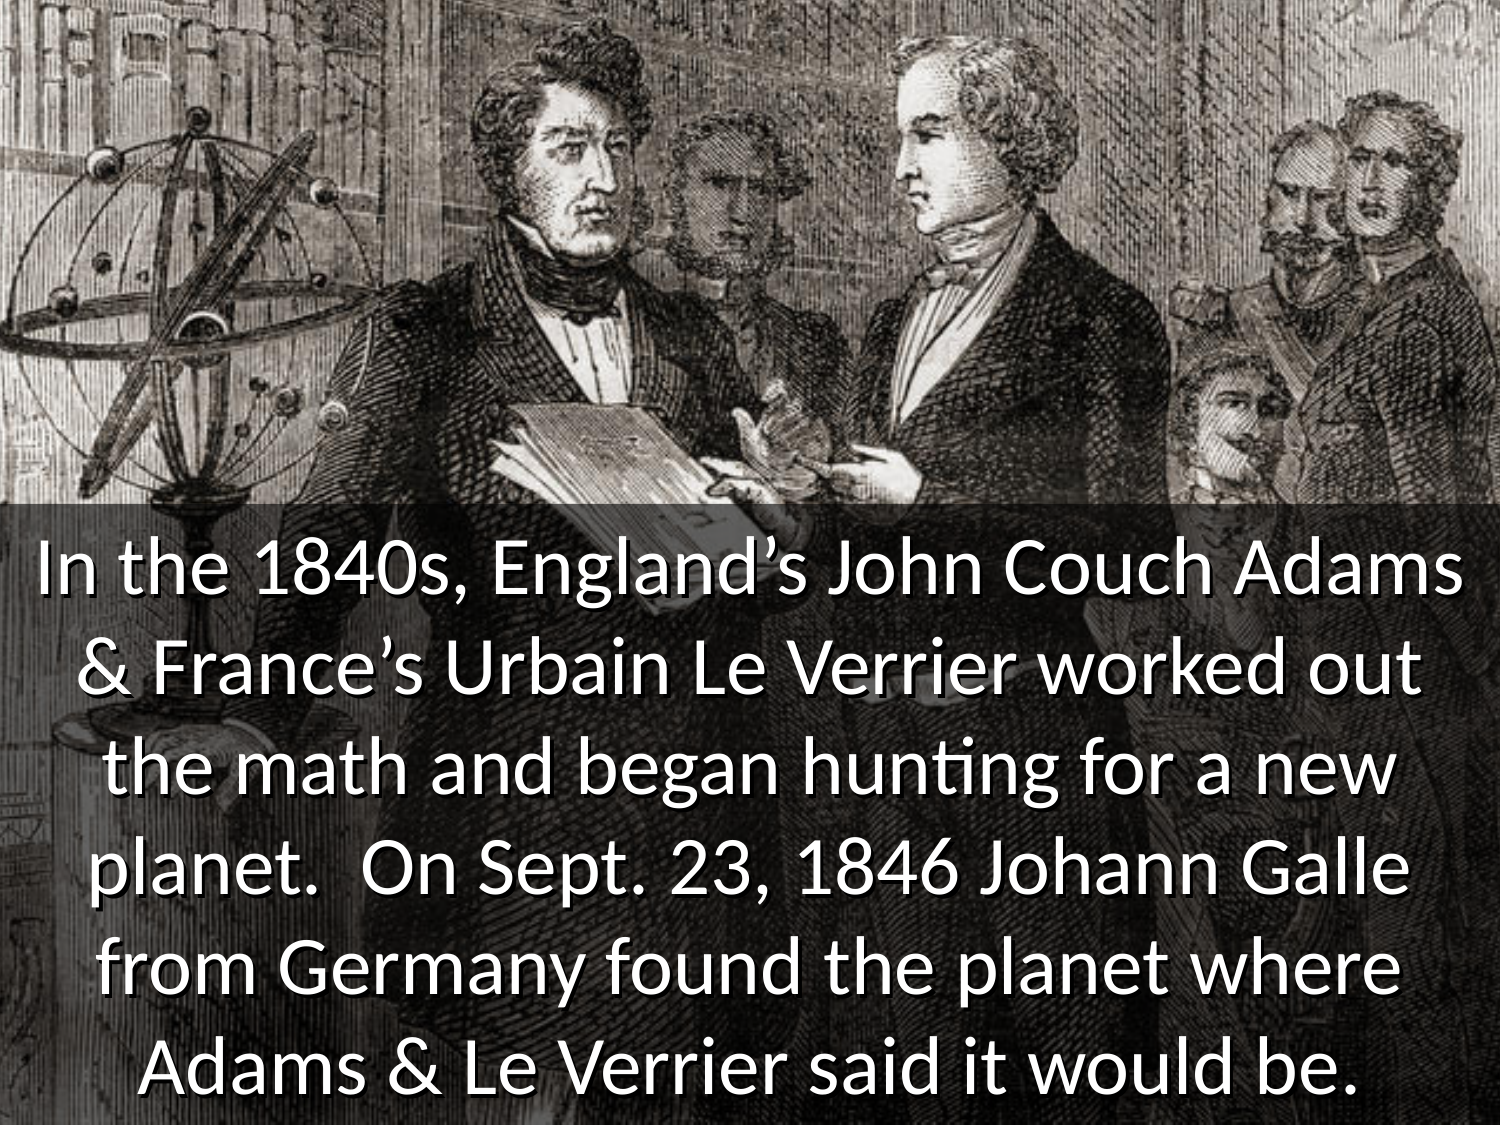

In the 1840s, England’s John Couch Adams & France’s Urbain Le Verrier worked out the math and began hunting for a new planet. On Sept. 23, 1846 Johann Galle from Germany found the planet where Adams & Le Verrier said it would be.